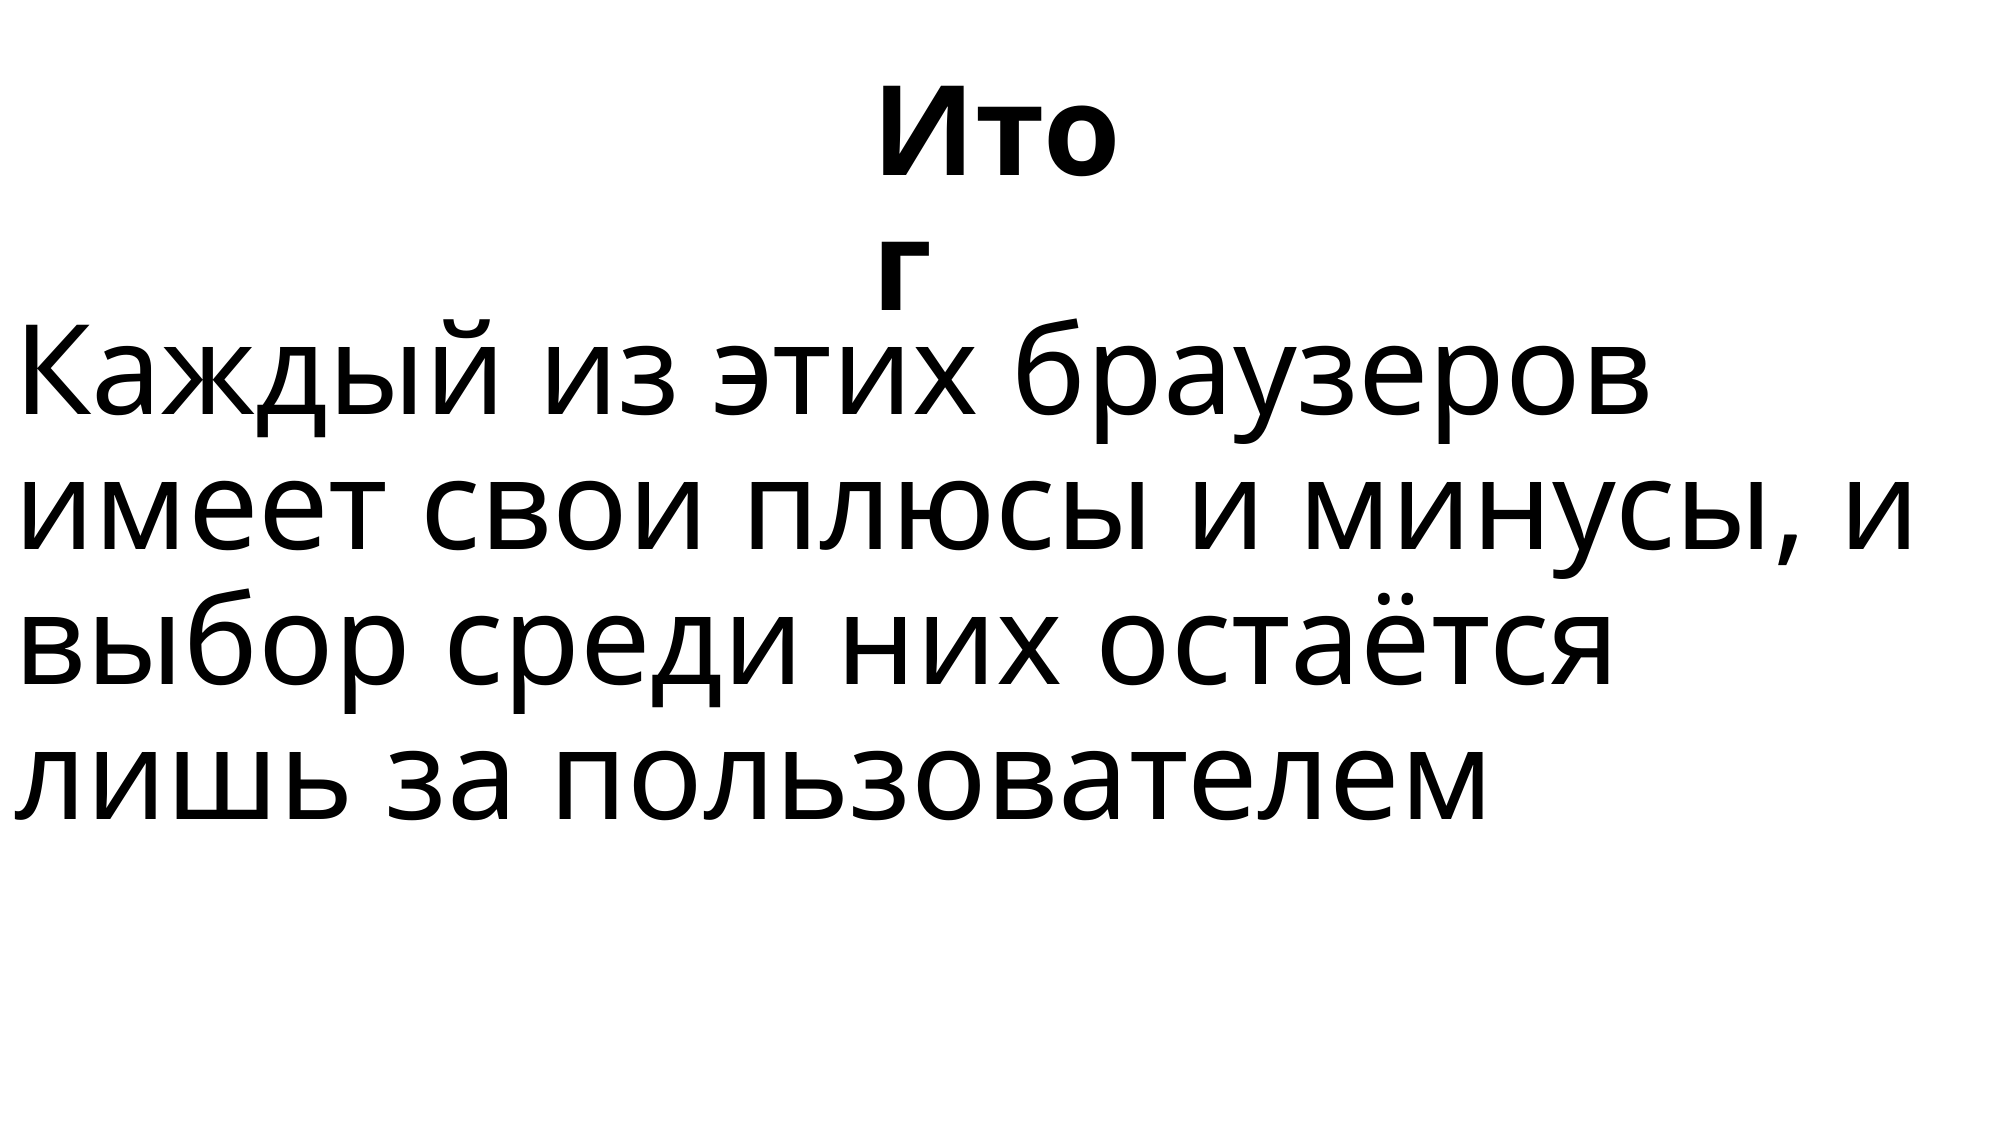

# Итог
Каждый из этих браузеров имеет свои плюсы и минусы, и выбор среди них остаётся лишь за пользователем